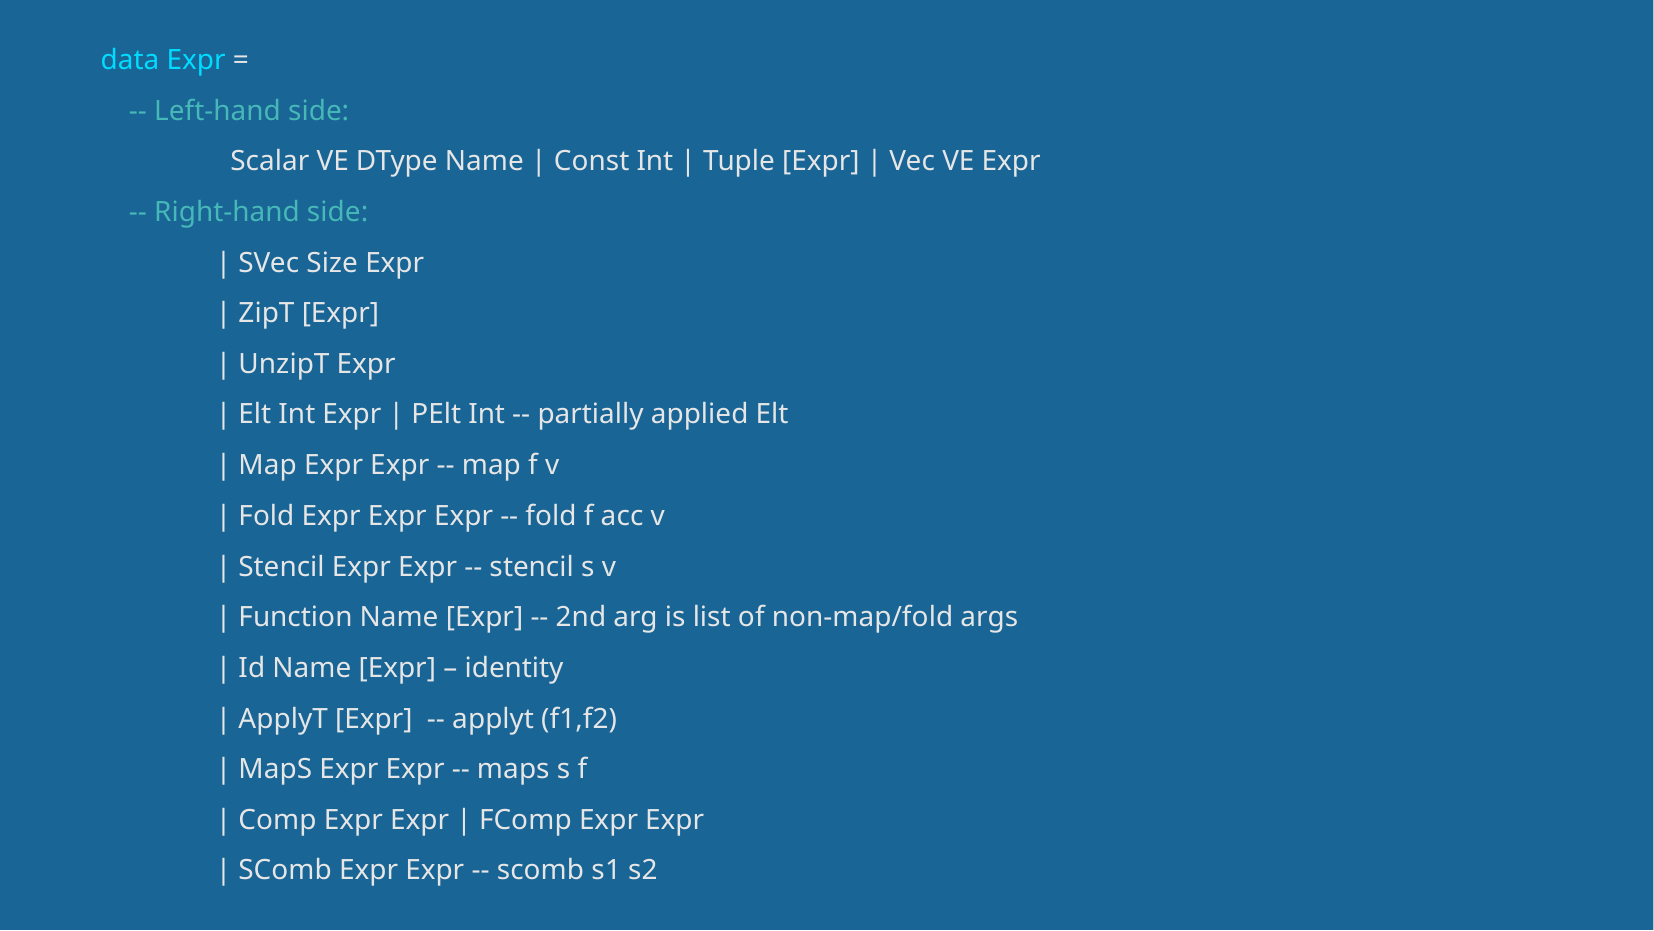

# data Expr =
 -- Left-hand side:
 Scalar VE DType Name | Const Int | Tuple [Expr] | Vec VE Expr
 -- Right-hand side:
 | SVec Size Expr
 | ZipT [Expr]
 | UnzipT Expr
 | Elt Int Expr | PElt Int -- partially applied Elt
 | Map Expr Expr -- map f v
 | Fold Expr Expr Expr -- fold f acc v
 | Stencil Expr Expr -- stencil s v
 | Function Name [Expr] -- 2nd arg is list of non-map/fold args
 | Id Name [Expr] – identity
 | ApplyT [Expr] -- applyt (f1,f2)
 | MapS Expr Expr -- maps s f
 | Comp Expr Expr | FComp Expr Expr
 | SComb Expr Expr -- scomb s1 s2